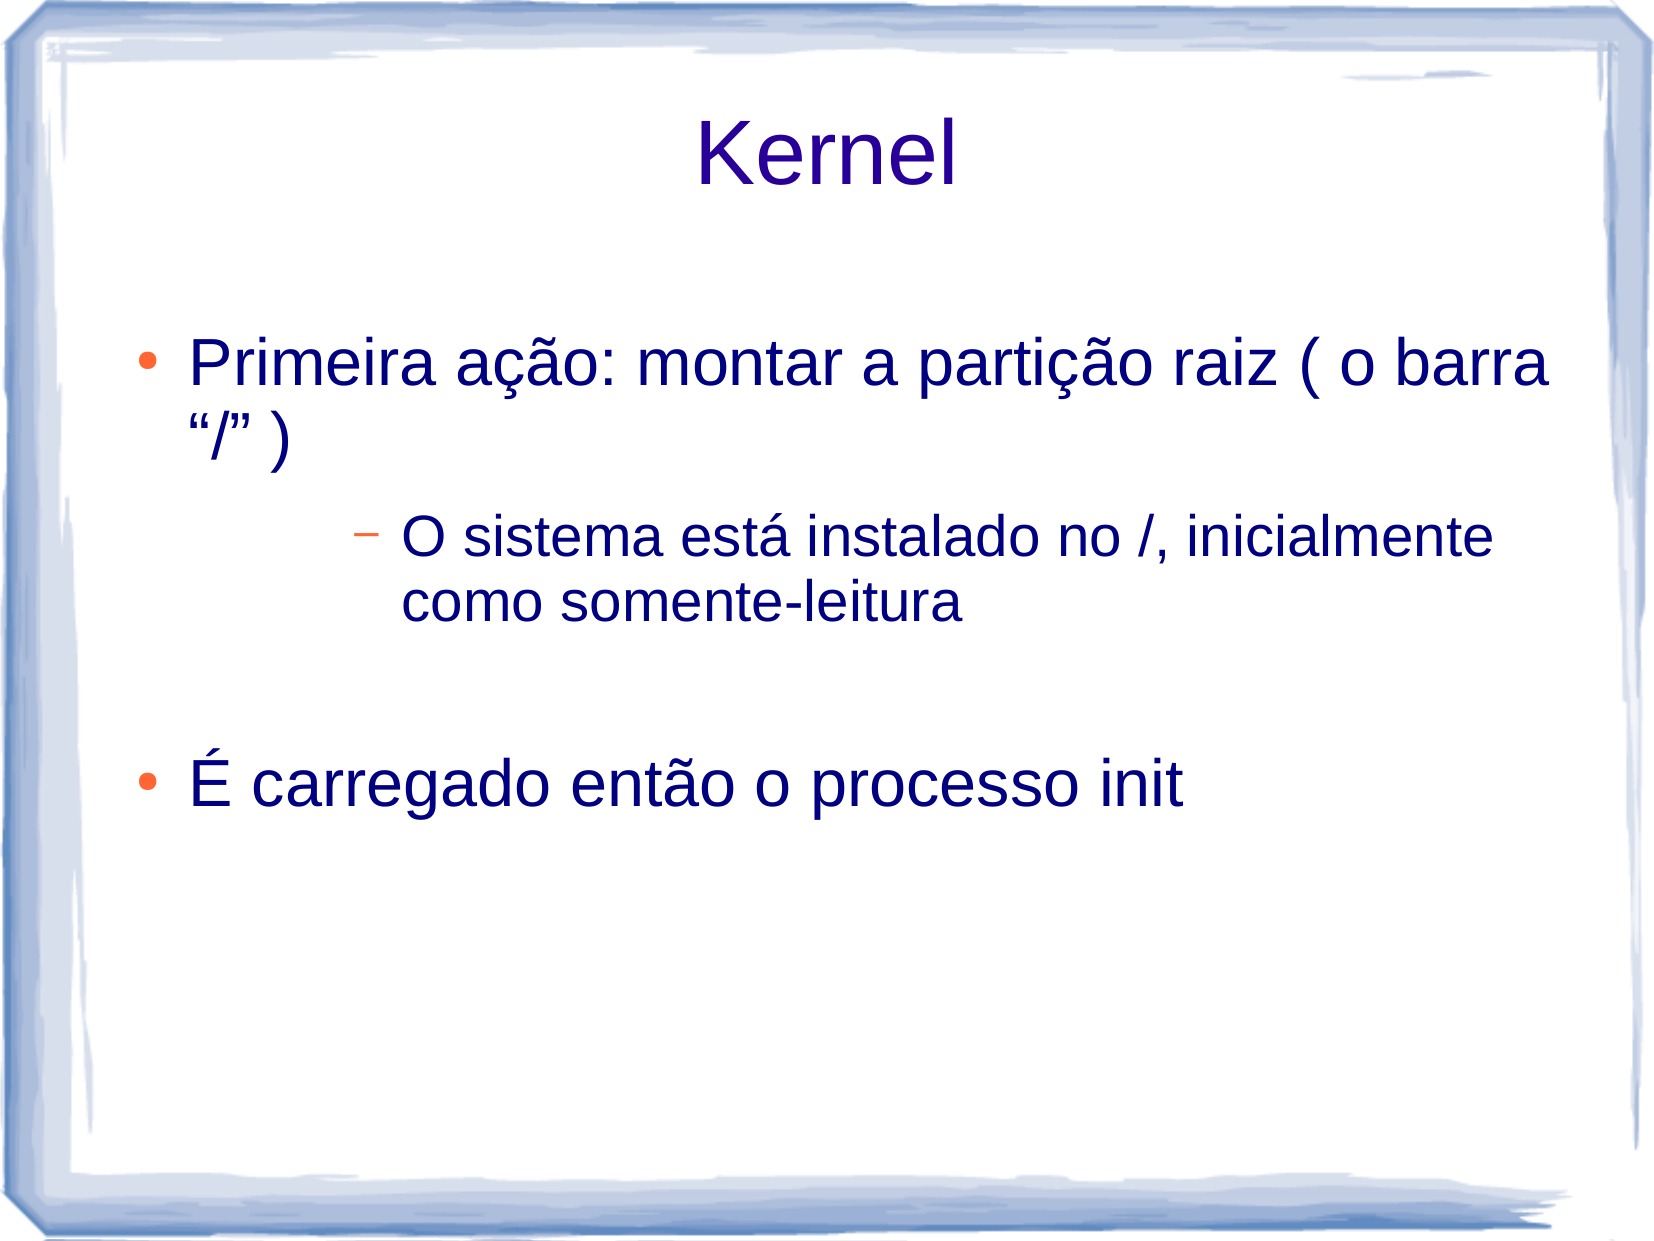

# Kernel
Primeira ação: montar a partição raiz ( o barra “/” )
O sistema está instalado no /, inicialmente como somente-leitura
É carregado então o processo init